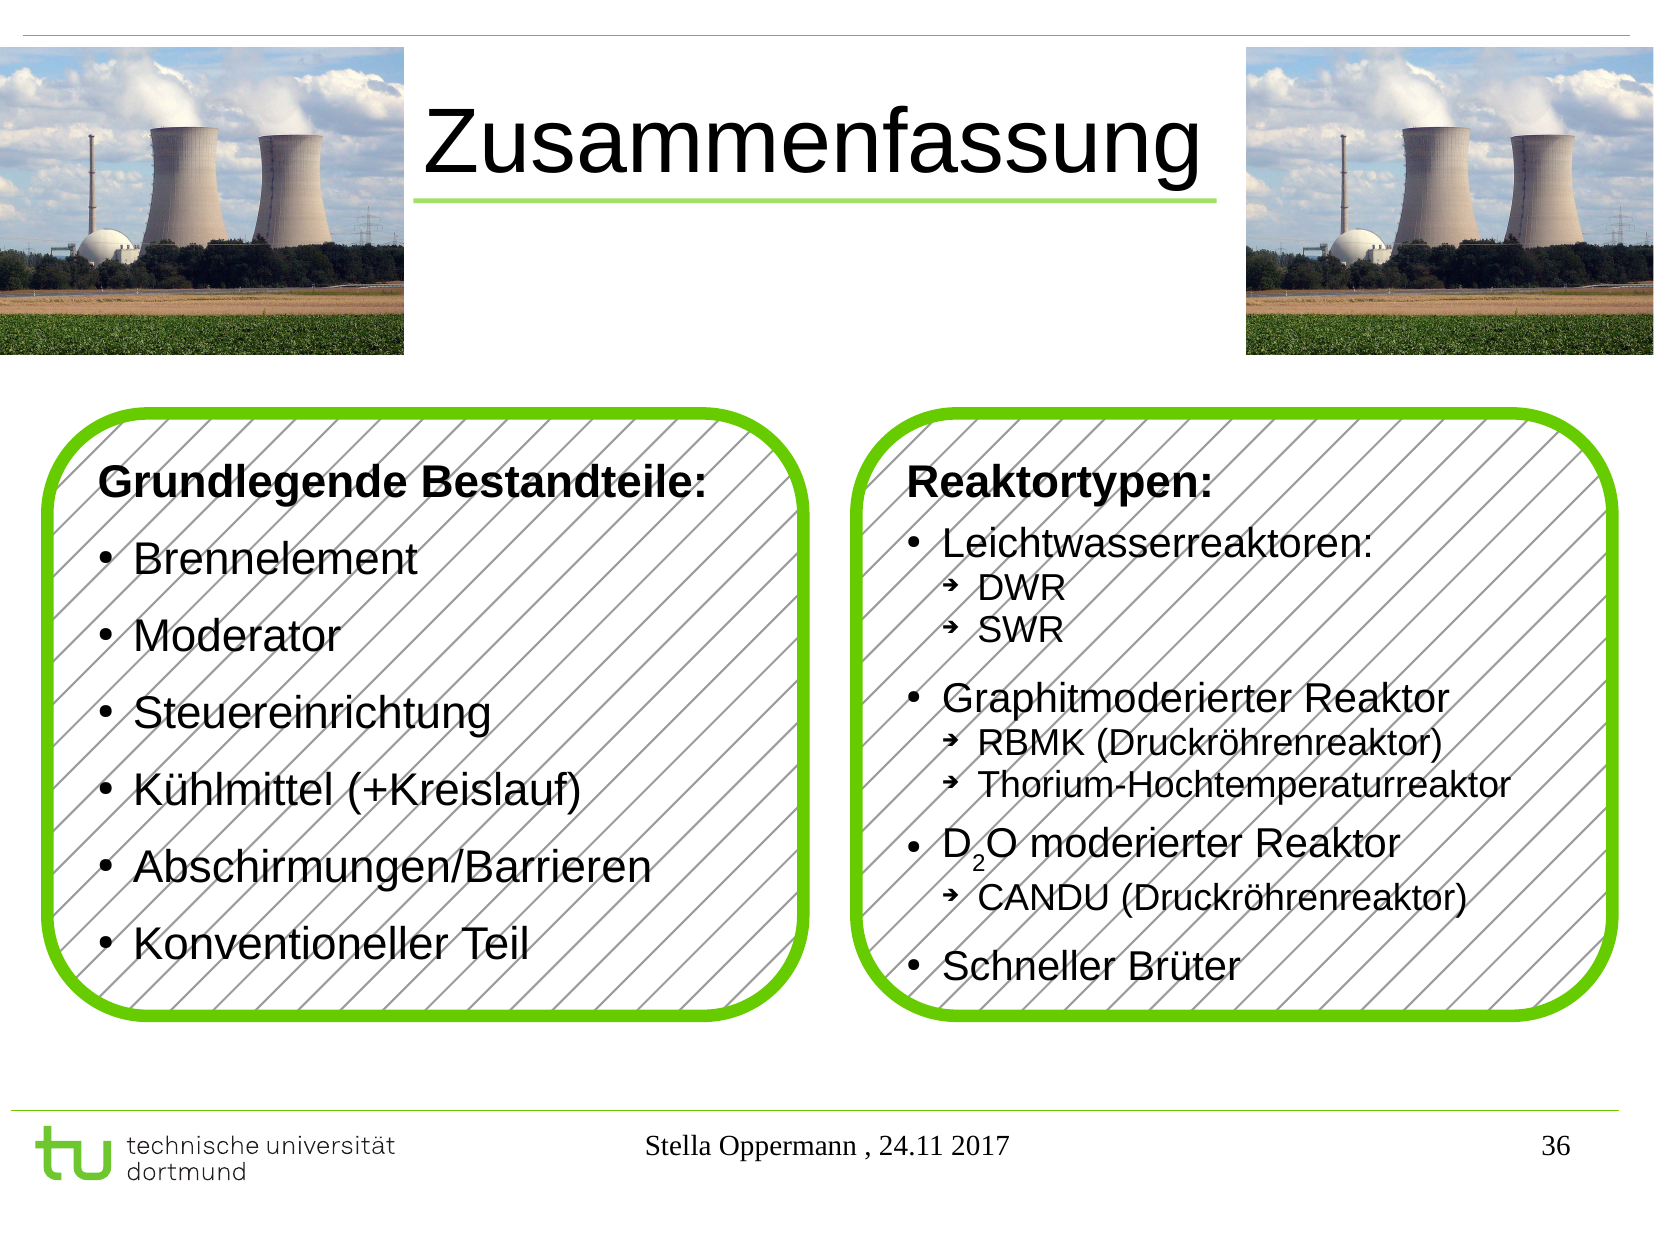

# Zusammenfassung
Reaktortypen:
Leichtwasserreaktoren:
DWR
SWR
Graphitmoderierter Reaktor
RBMK (Druckröhrenreaktor)
Thorium-Hochtemperaturreaktor
D2O moderierter Reaktor
CANDU (Druckröhrenreaktor)
Schneller Brüter
Grundlegende Bestandteile:
Brennelement
Moderator
Steuereinrichtung
Kühlmittel (+Kreislauf)
Abschirmungen/Barrieren
Konventioneller Teil
Stella Oppermann , 24.11 2017
36